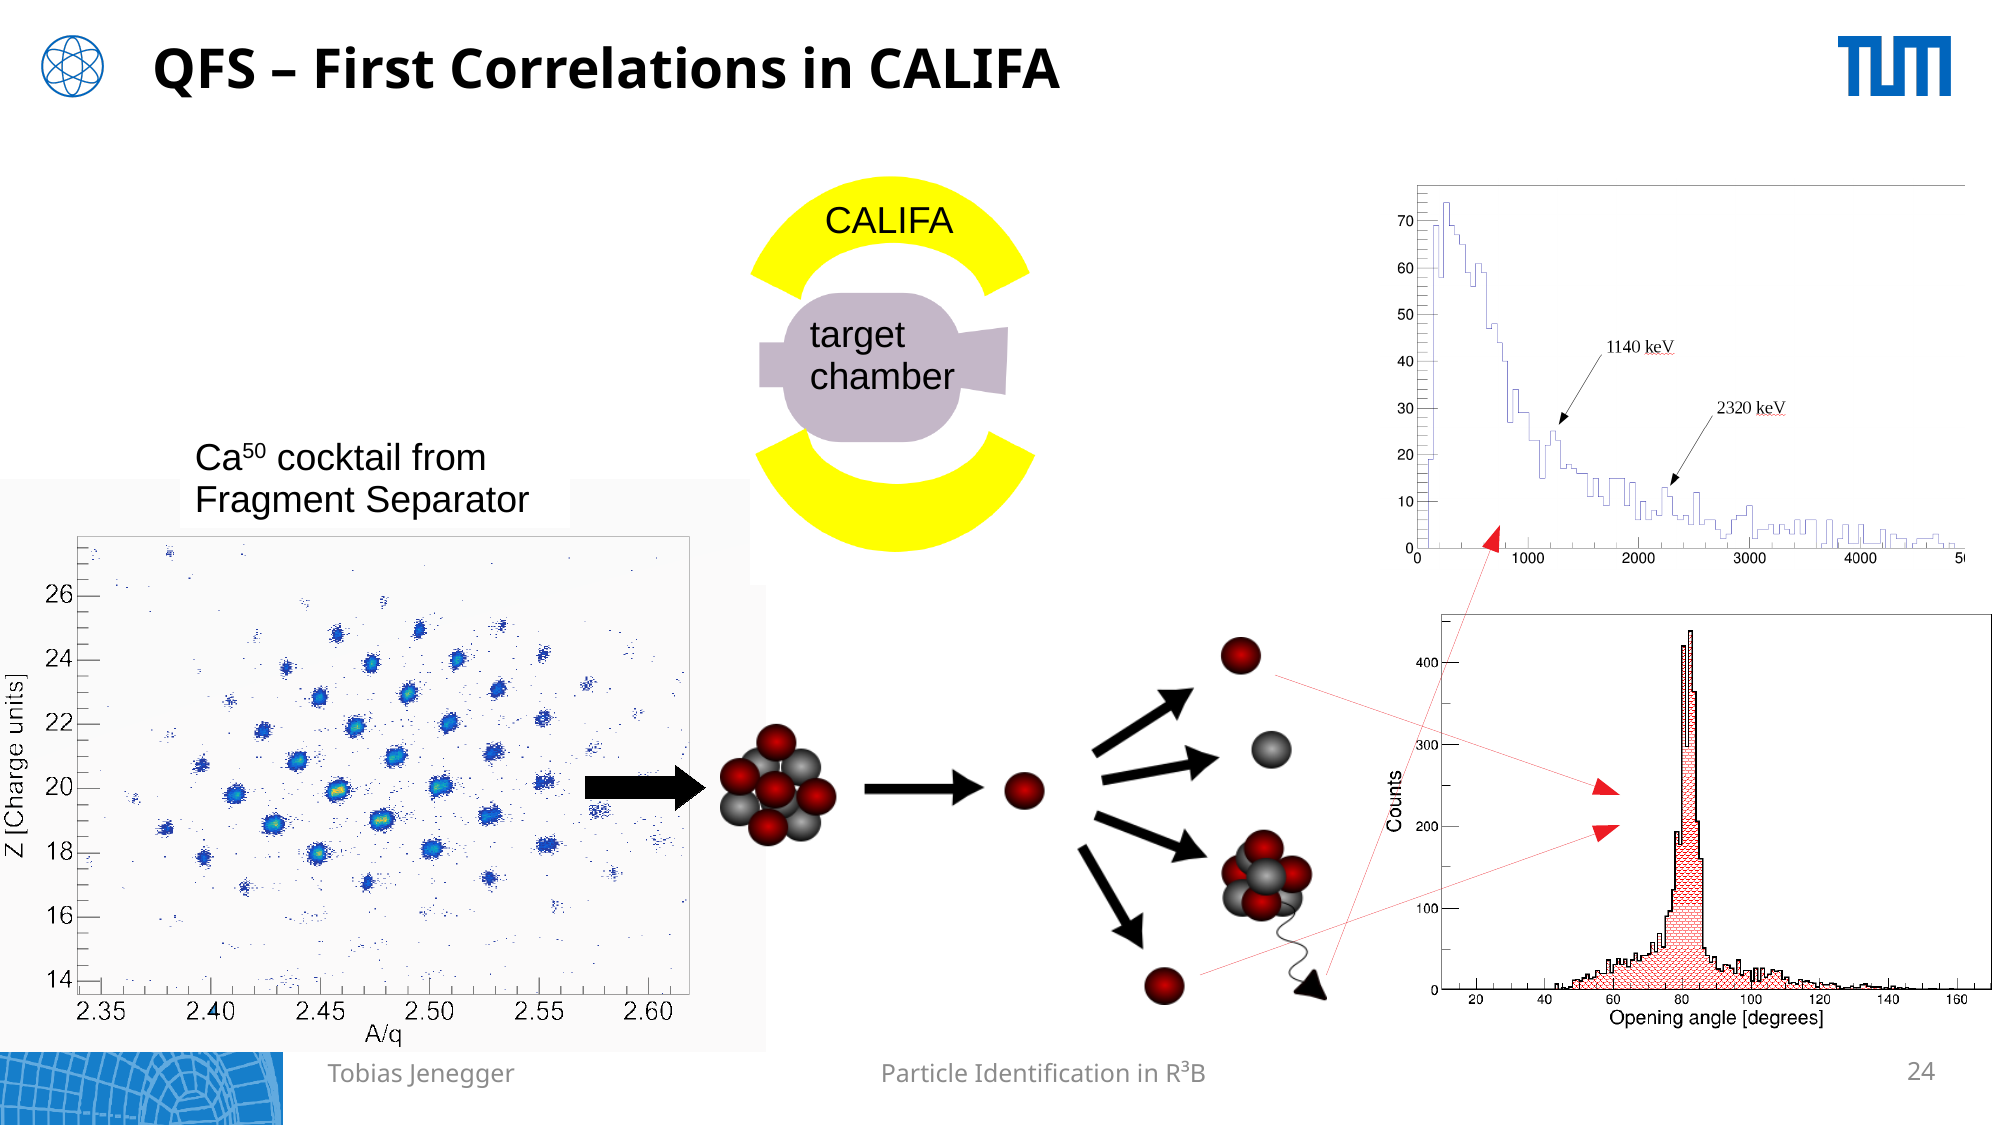

# QFS – First Correlations in CALIFA
CALIFA
target chamber
Ca50 cocktail from Fragment Separator
Tobias Jenegger
Particle Identification in R³B